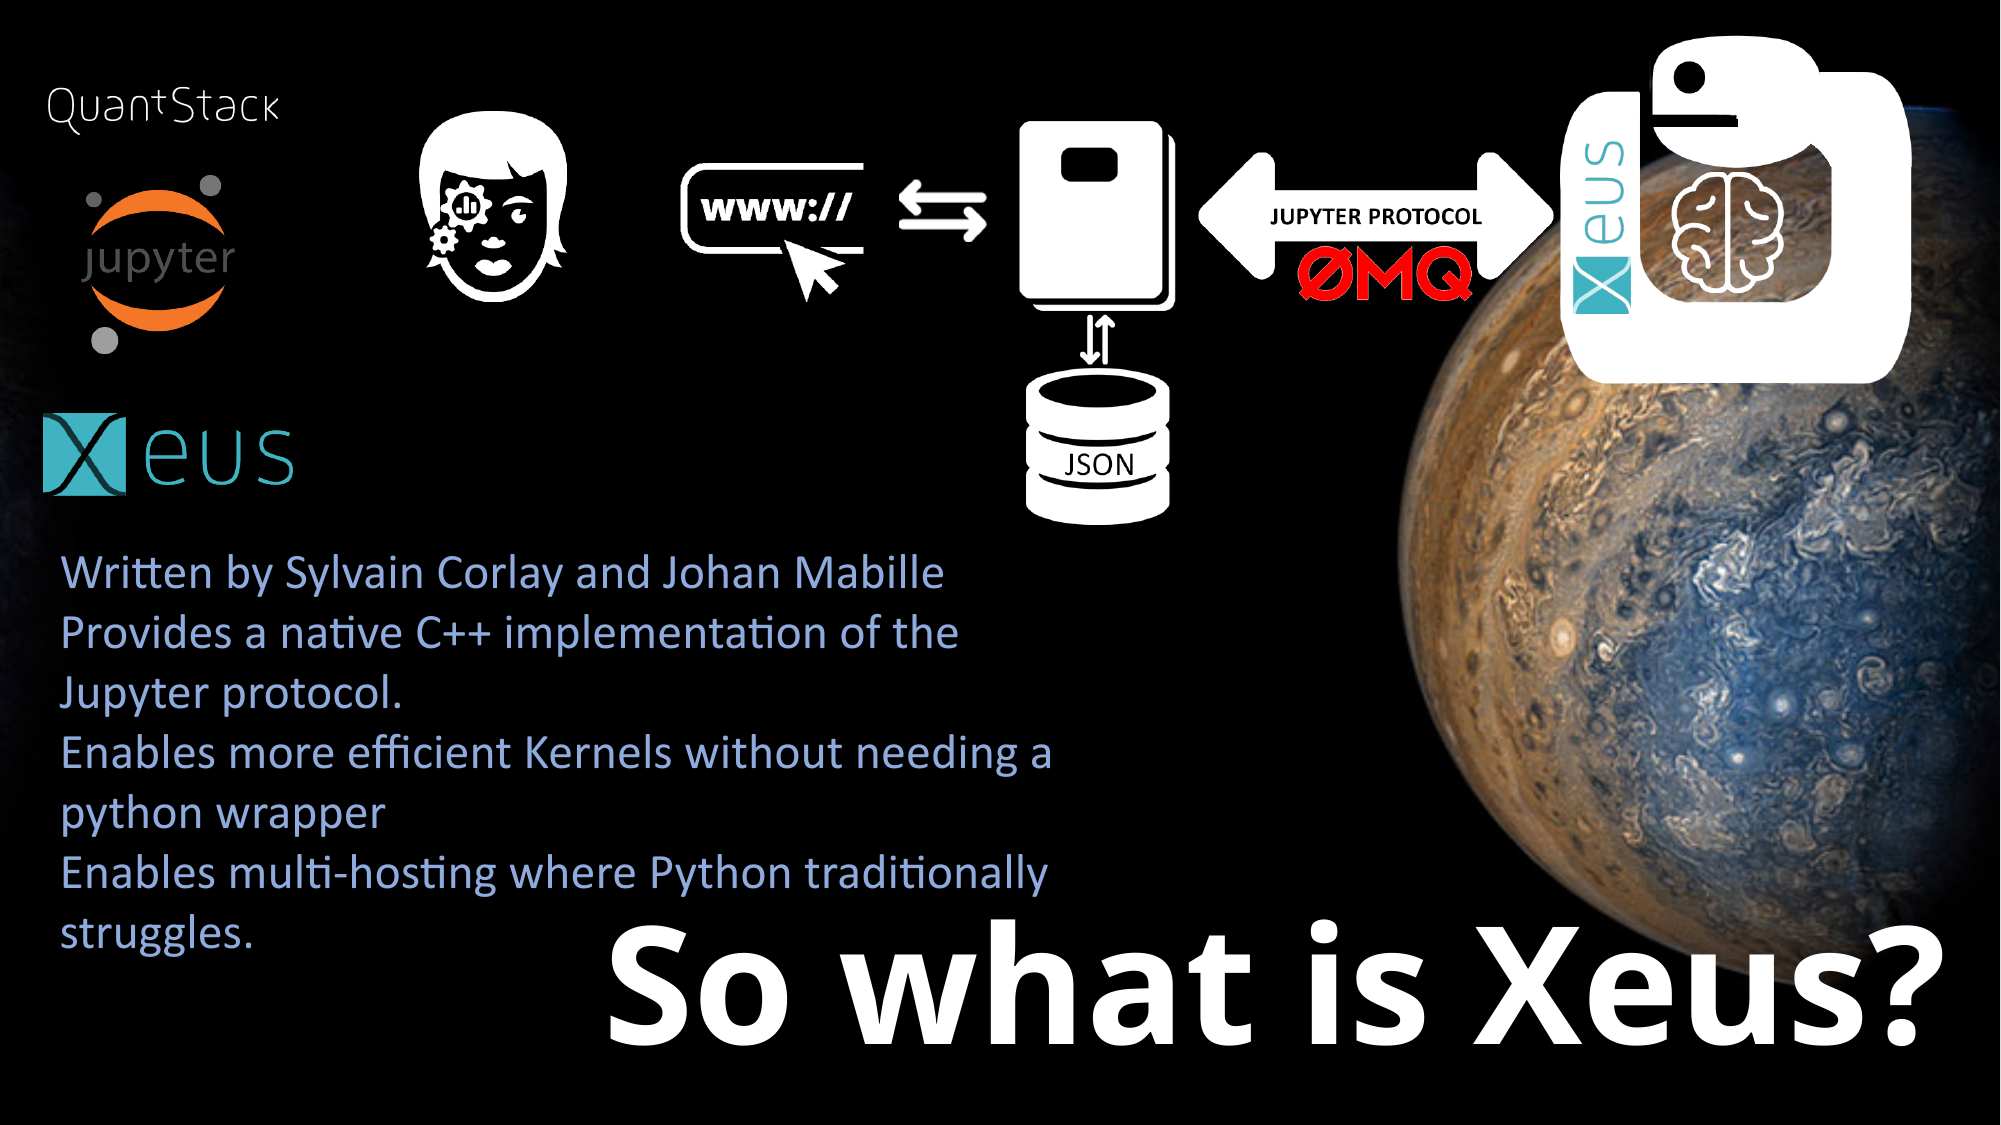

Written by Sylvain Corlay and Johan Mabille
Provides a native C++ implementation of the Jupyter protocol.
Enables more efficient Kernels without needing a python wrapper
Enables multi-hosting where Python traditionally struggles.
# So what is Xeus?